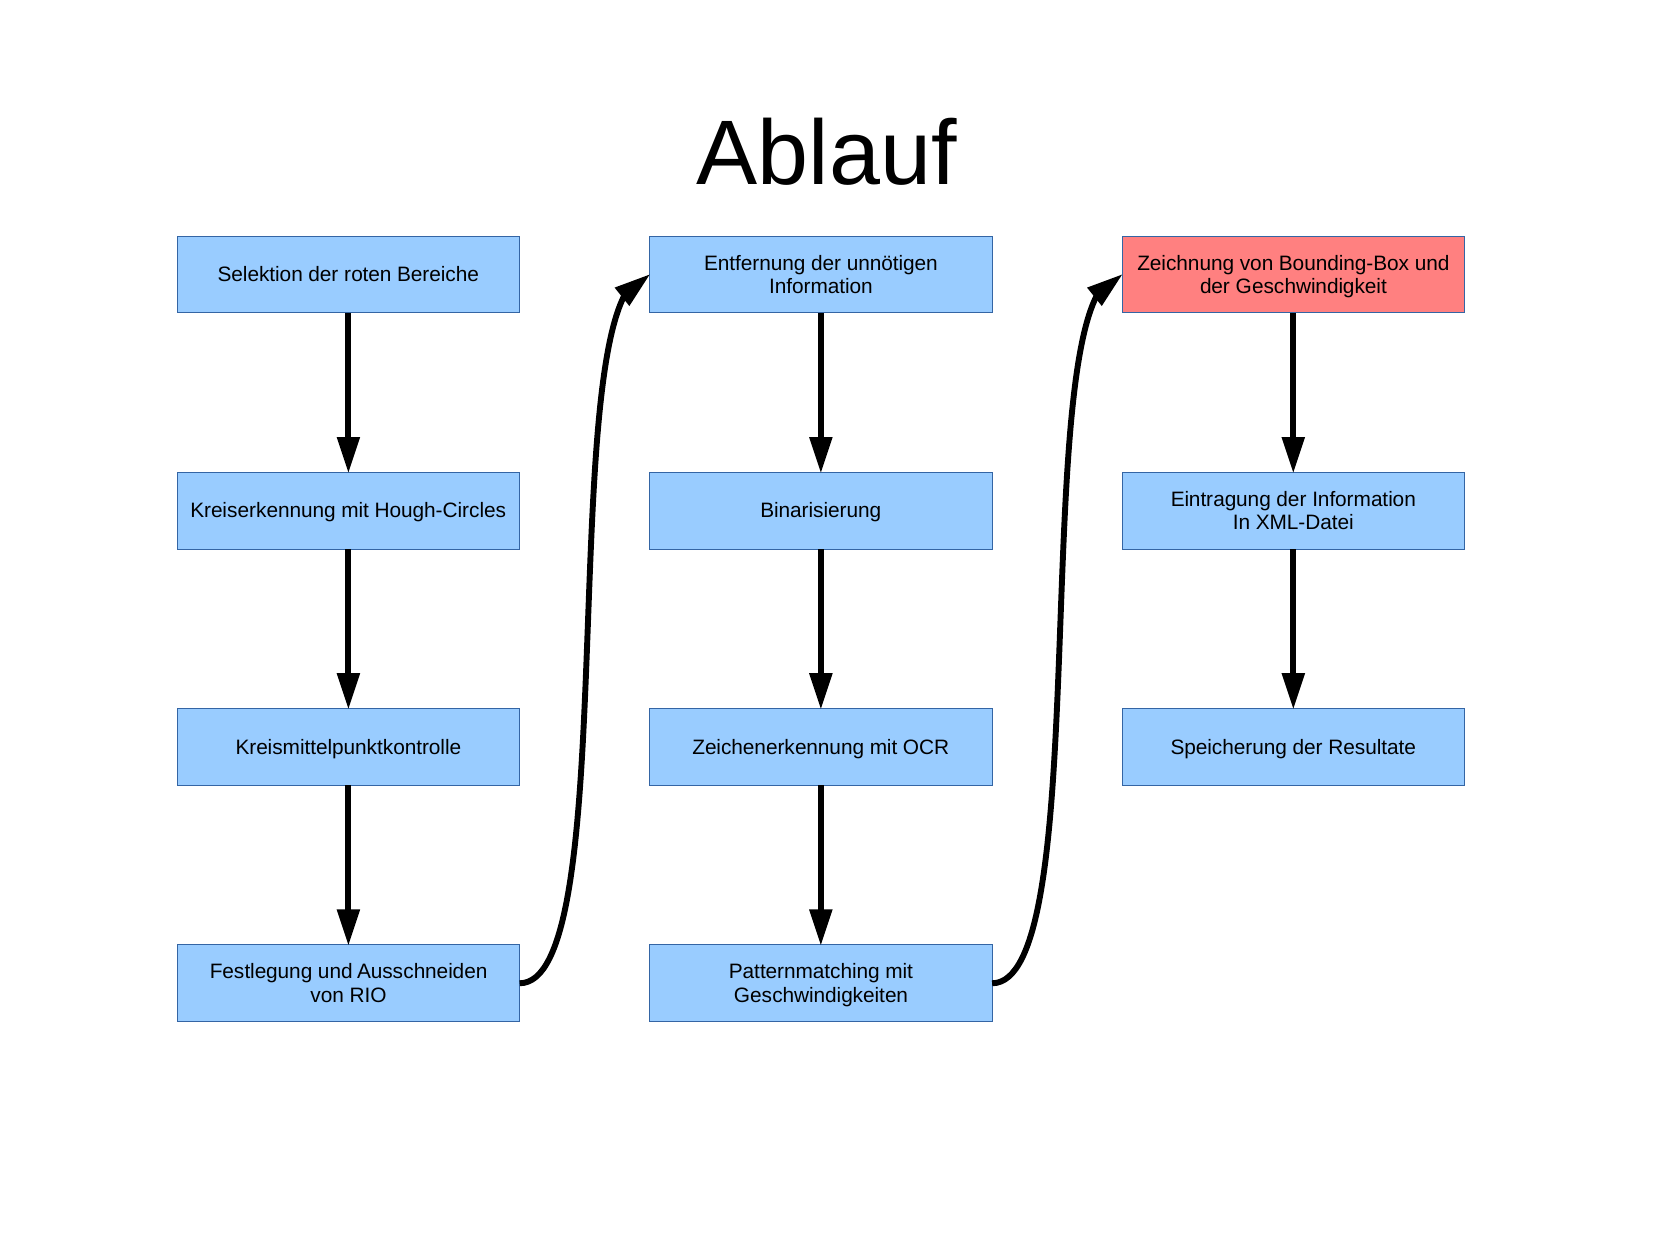

# Ablauf
Selektion der roten Bereiche
Entfernung der unnötigen
Information
Zeichnung von Bounding-Box und
der Geschwindigkeit
Kreiserkennung mit Hough-Circles
Binarisierung
Eintragung der Information
In XML-Datei
Kreismittelpunktkontrolle
Zeichenerkennung mit OCR
Speicherung der Resultate
Festlegung und Ausschneiden
von RIO
Patternmatching mit
Geschwindigkeiten